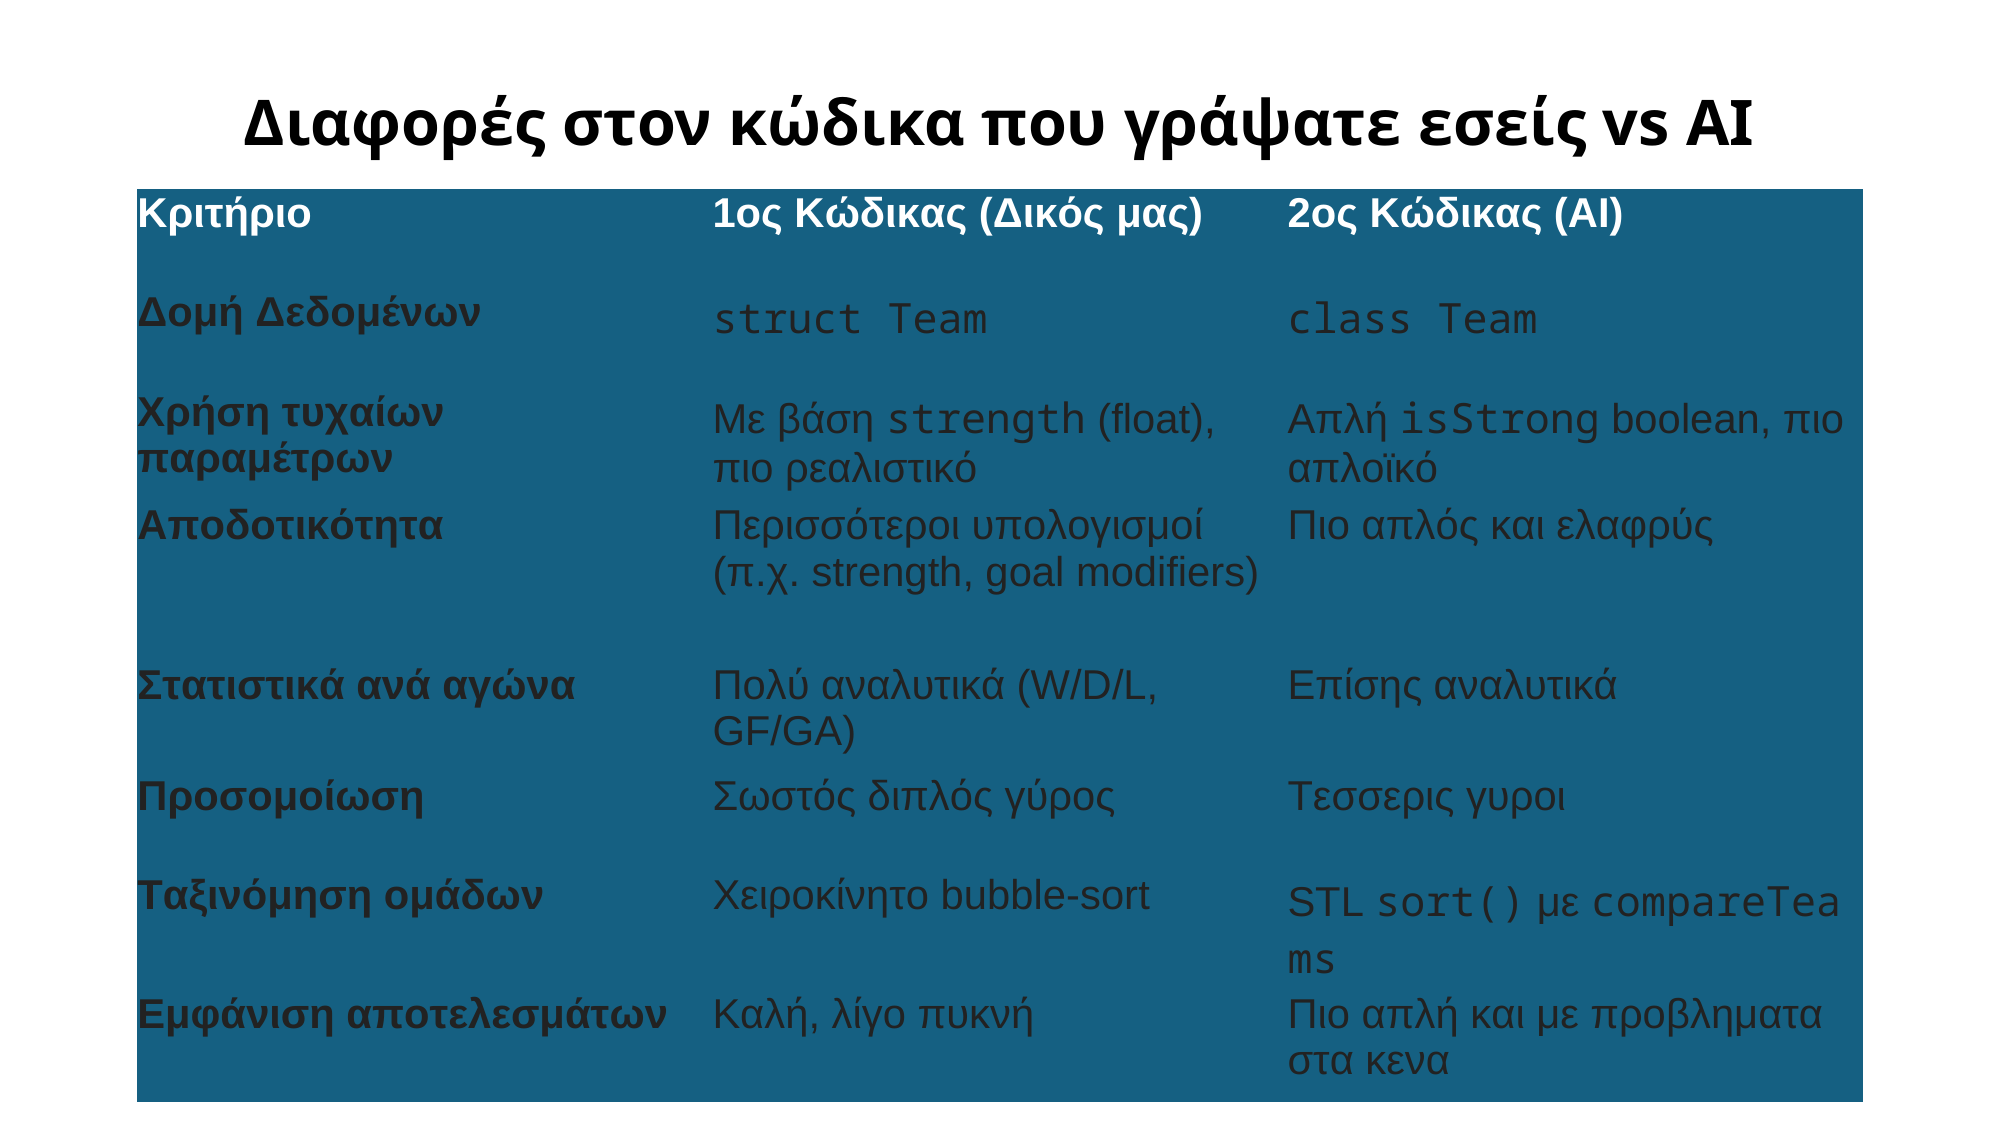

# Διαφορές στον κώδικα που γράψατε εσείς vs AI
| Κριτήριο | 1ος Κώδικας (Δικός μας) | 2ος Κώδικας (ΑΙ) |
| --- | --- | --- |
| Δομή Δεδομένων | struct Team | class Team |
| Χρήση τυχαίων παραμέτρων | Με βάση strength (float), πιο ρεαλιστικό | Απλή isStrong boolean, πιο απλοϊκό |
| Αποδοτικότητα | Περισσότεροι υπολογισμοί (π.χ. strength, goal modifiers) | Πιο απλός και ελαφρύς |
| Στατιστικά ανά αγώνα | Πολύ αναλυτικά (W/D/L, GF/GA) | Επίσης αναλυτικά |
| Προσομοίωση | Σωστός διπλός γύρος | Τεσσερις γυροι |
| Ταξινόμηση ομάδων | Χειροκίνητο bubble-sort | STL sort() με compareTeams |
| Εμφάνιση αποτελεσμάτων | Καλή, λίγο πυκνή | Πιο απλή και με προβληματα στα κενα |